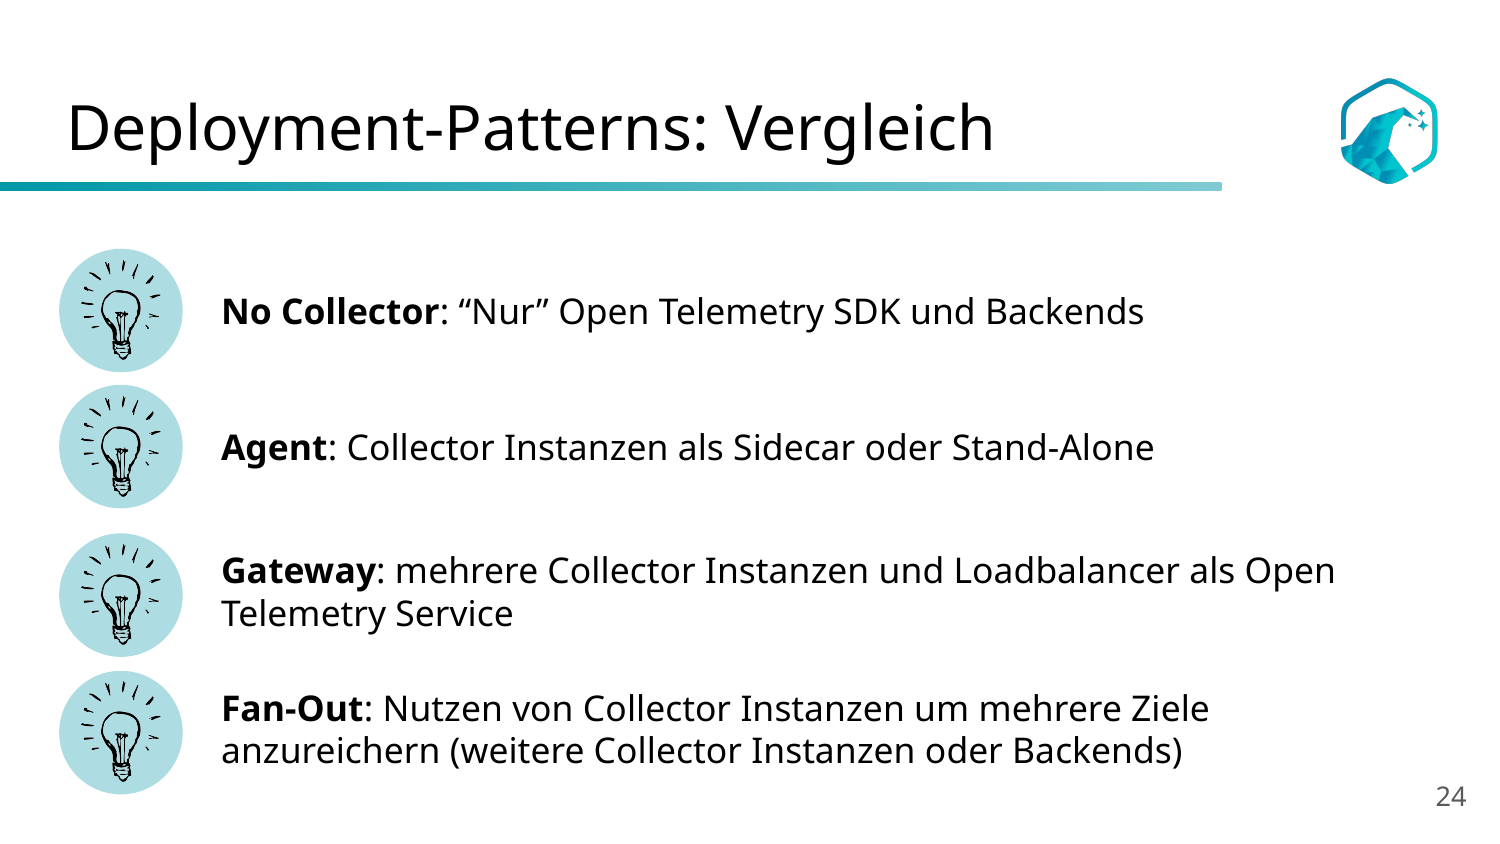

# Deployment-Patterns: Vergleich
No Collector: “Nur” Open Telemetry SDK und Backends
Agent: Collector Instanzen als Sidecar oder Stand-Alone
Gateway: mehrere Collector Instanzen und Loadbalancer als Open Telemetry Service
Fan-Out: Nutzen von Collector Instanzen um mehrere Ziele anzureichern (weitere Collector Instanzen oder Backends)